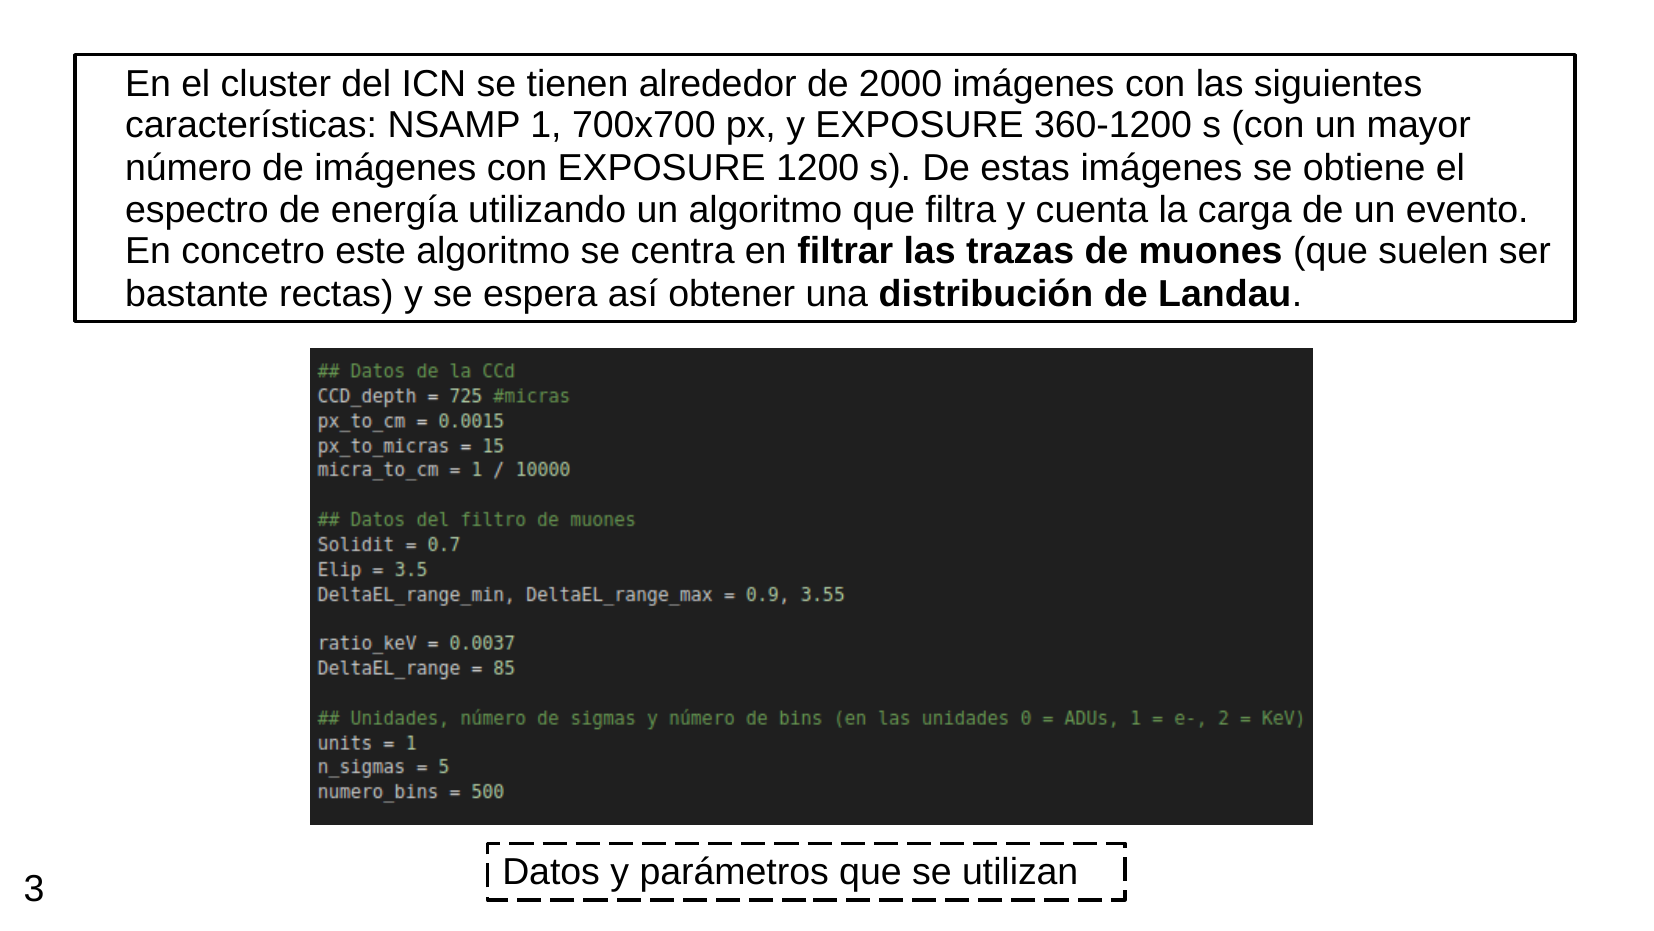

En el cluster del ICN se tienen alrededor de 2000 imágenes con las siguientes características: NSAMP 1, 700x700 px, y EXPOSURE 360-1200 s (con un mayor número de imágenes con EXPOSURE 1200 s). De estas imágenes se obtiene el espectro de energía utilizando un algoritmo que filtra y cuenta la carga de un evento. En concetro este algoritmo se centra en filtrar las trazas de muones (que suelen ser bastante rectas) y se espera así obtener una distribución de Landau.
Datos y parámetros que se utilizan